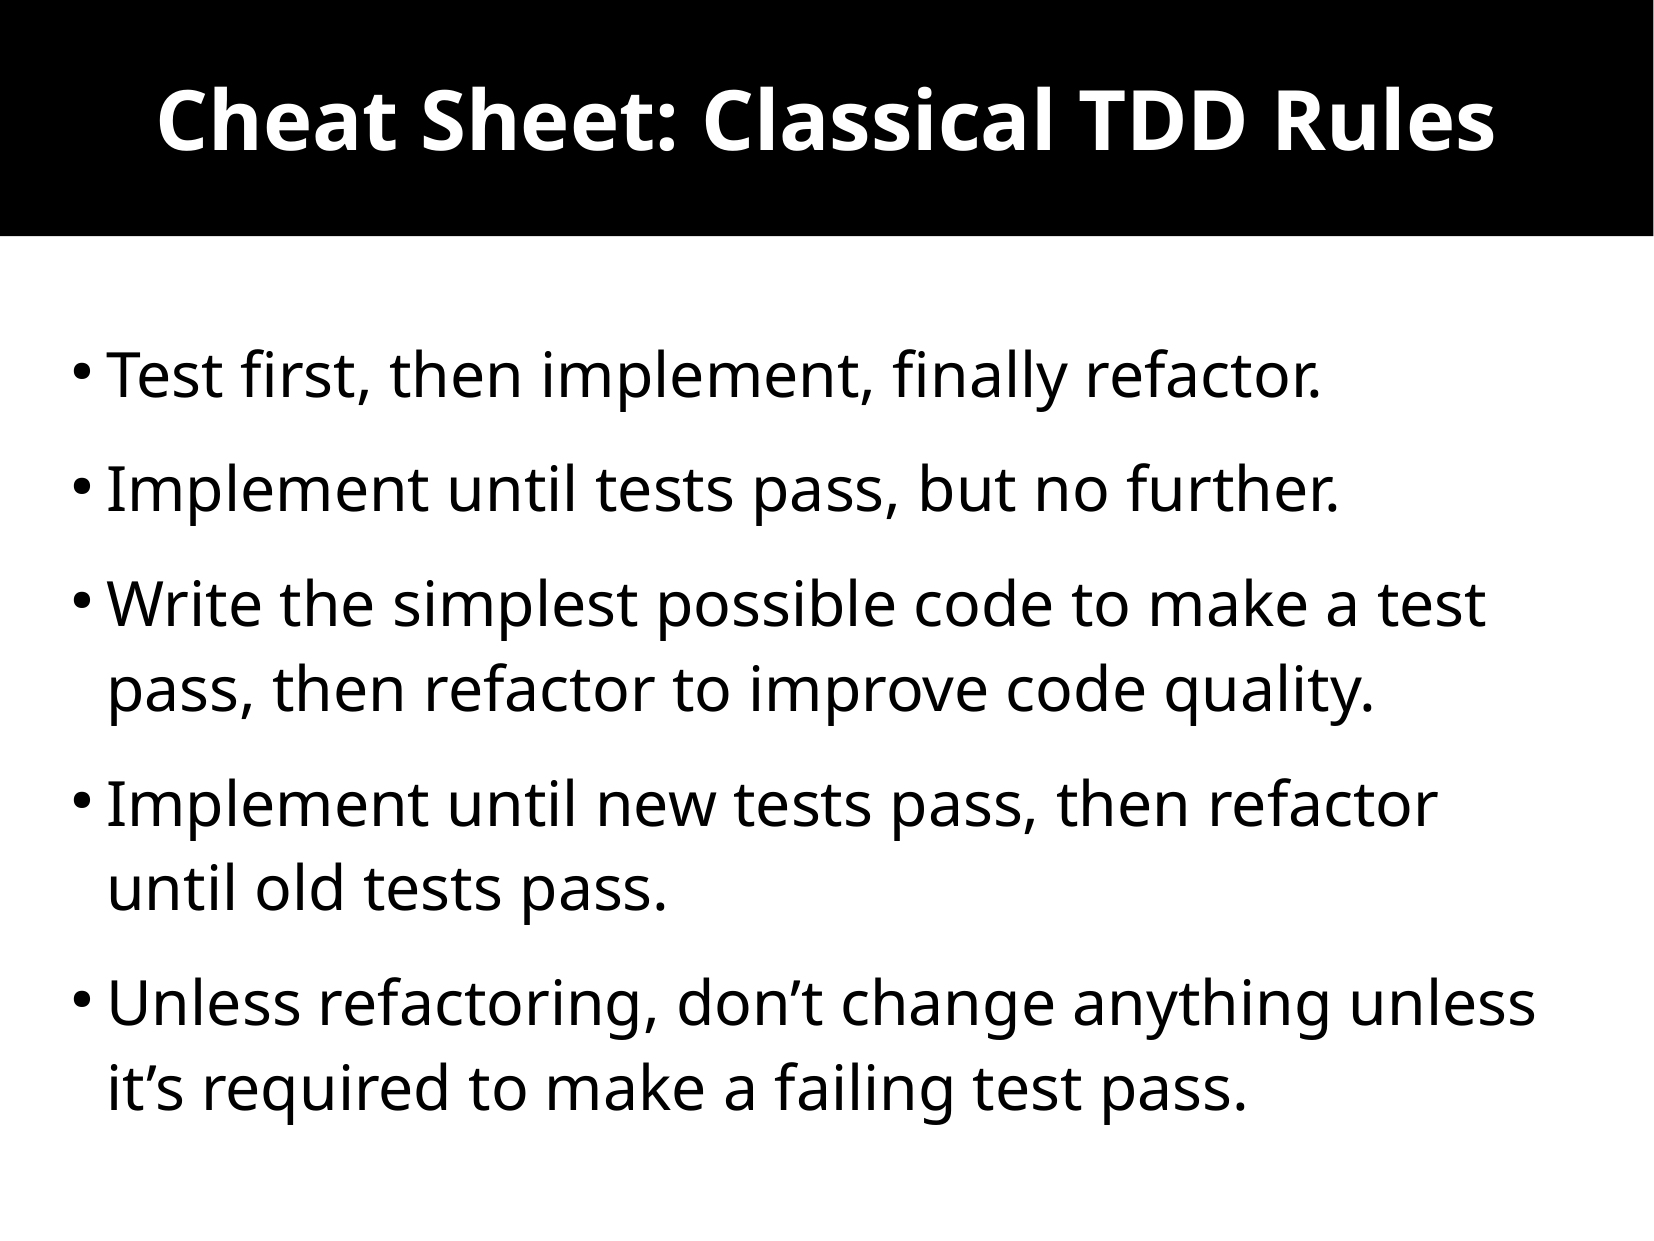

# Cheat Sheet: Classical TDD Rules
Test first, then implement, finally refactor.
Implement until tests pass, but no further.
Write the simplest possible code to make a test pass, then refactor to improve code quality.
Implement until new tests pass, then refactor until old tests pass.
Unless refactoring, don’t change anything unless it’s required to make a failing test pass.